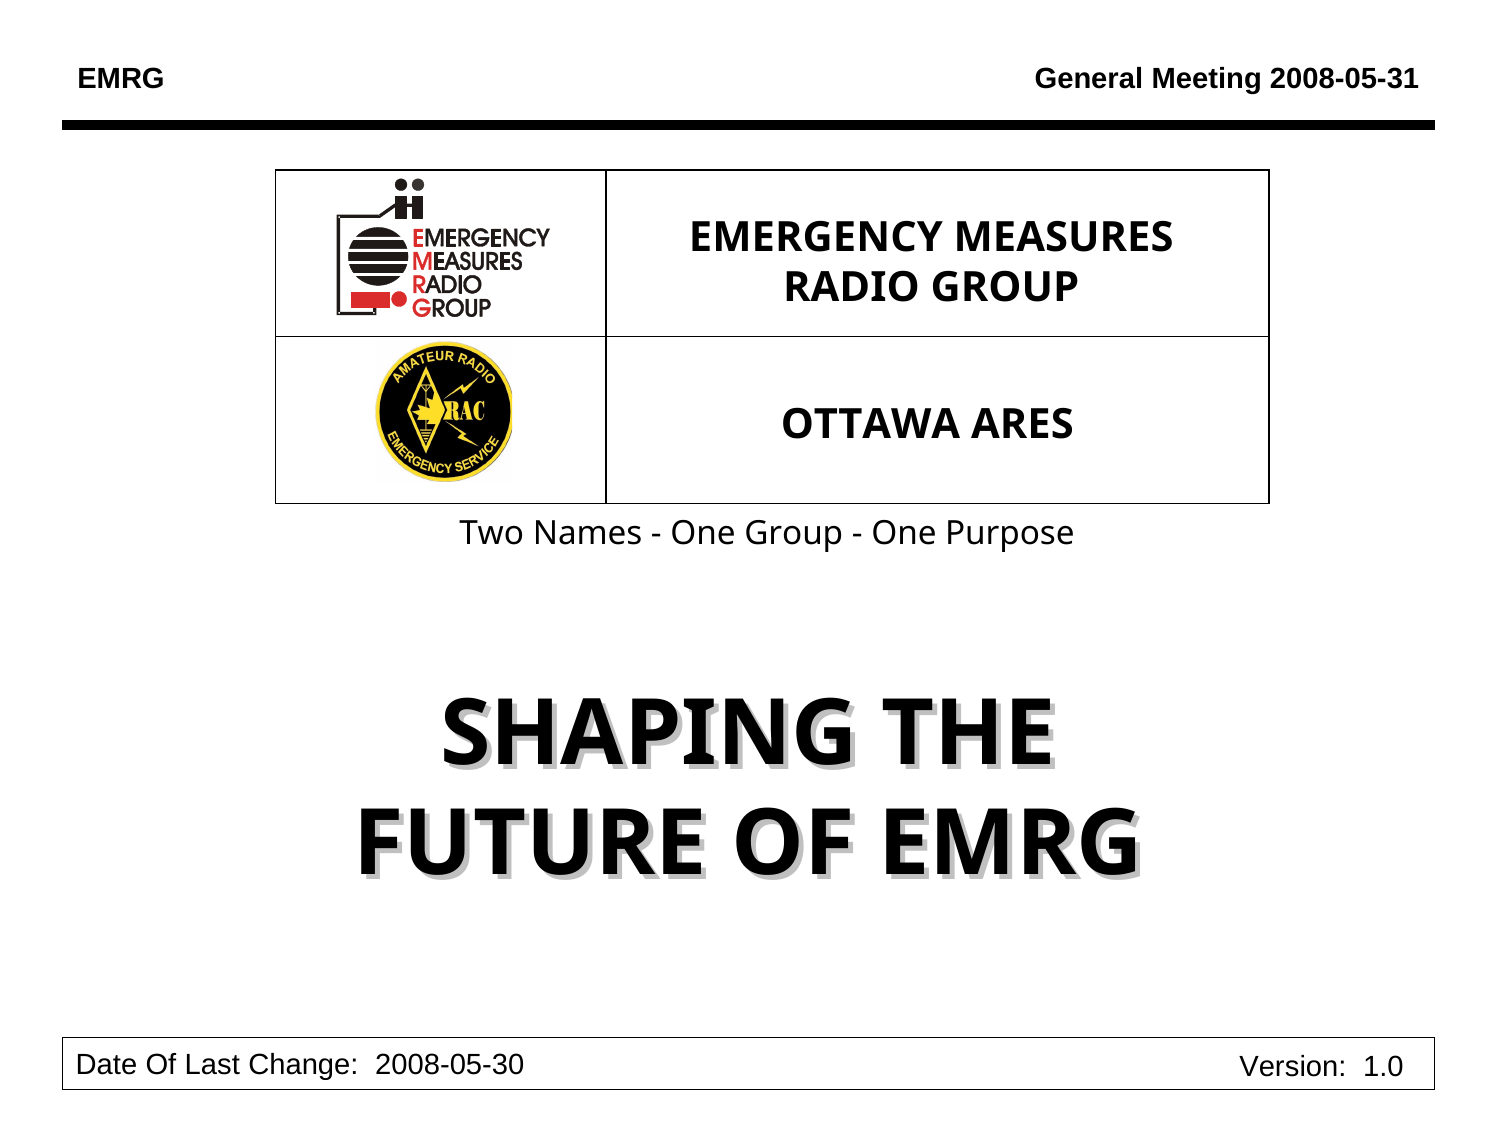

EMRG
General Meeting 2008-05-31
EMERGENCY MEASURES RADIO GROUP
OTTAWA ARES
Two Names - One Group - One Purpose
SHAPING THE
FUTURE OF EMRG
Date Of Last Change: 2008-05-30
Version: 1.0